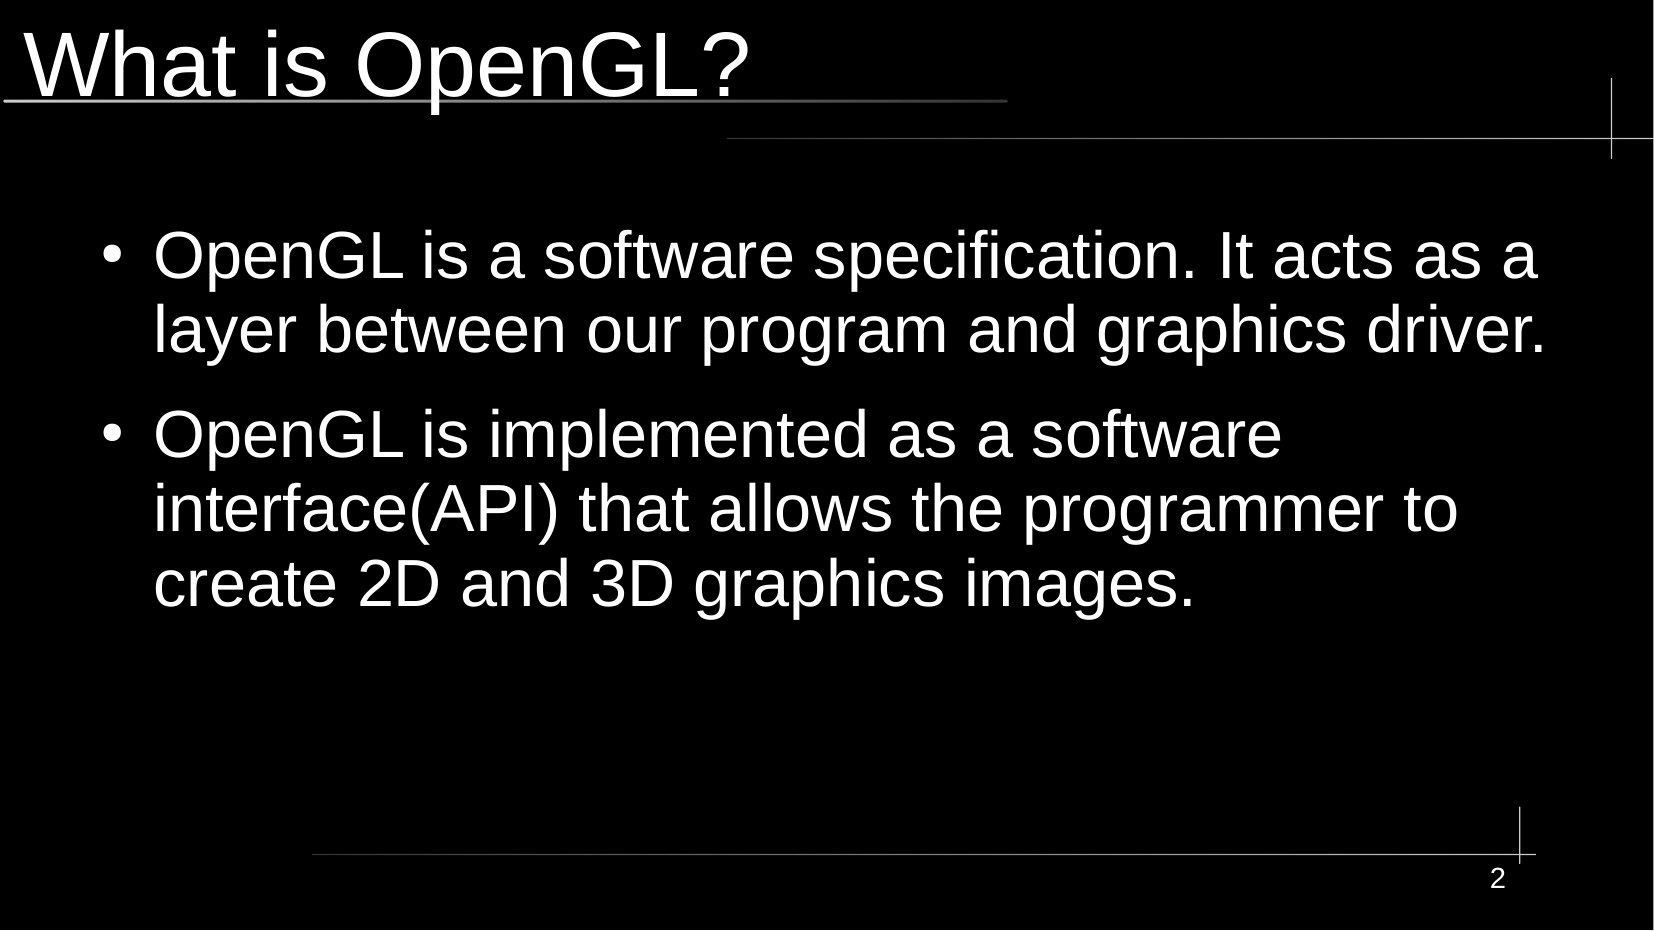

# What is OpenGL?
OpenGL is a software specification. It acts as a layer between our program and graphics driver.
OpenGL is implemented as a software interface(API) that allows the programmer to create 2D and 3D graphics images.
2